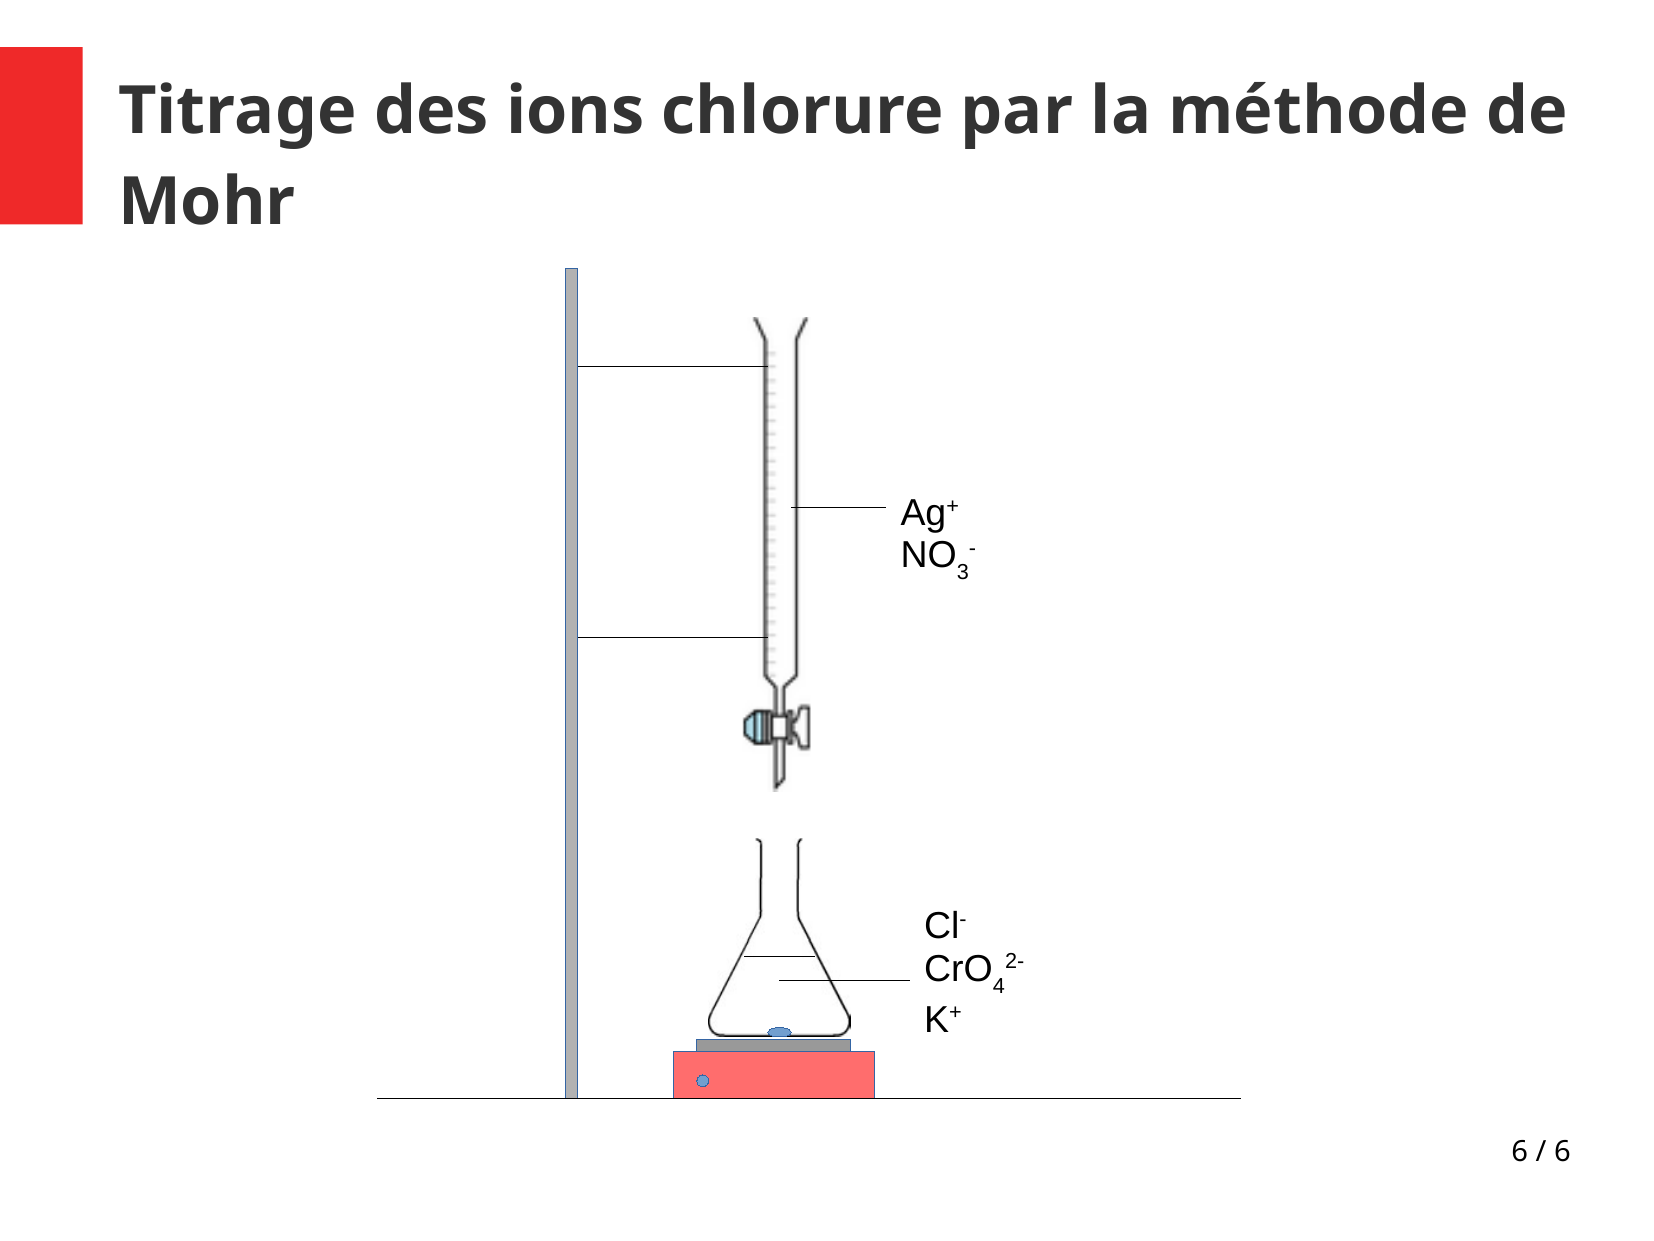

# Titrage des ions chlorure par la méthode de Mohr
Ag+
NO3-
Cl-
CrO42-
K+
6